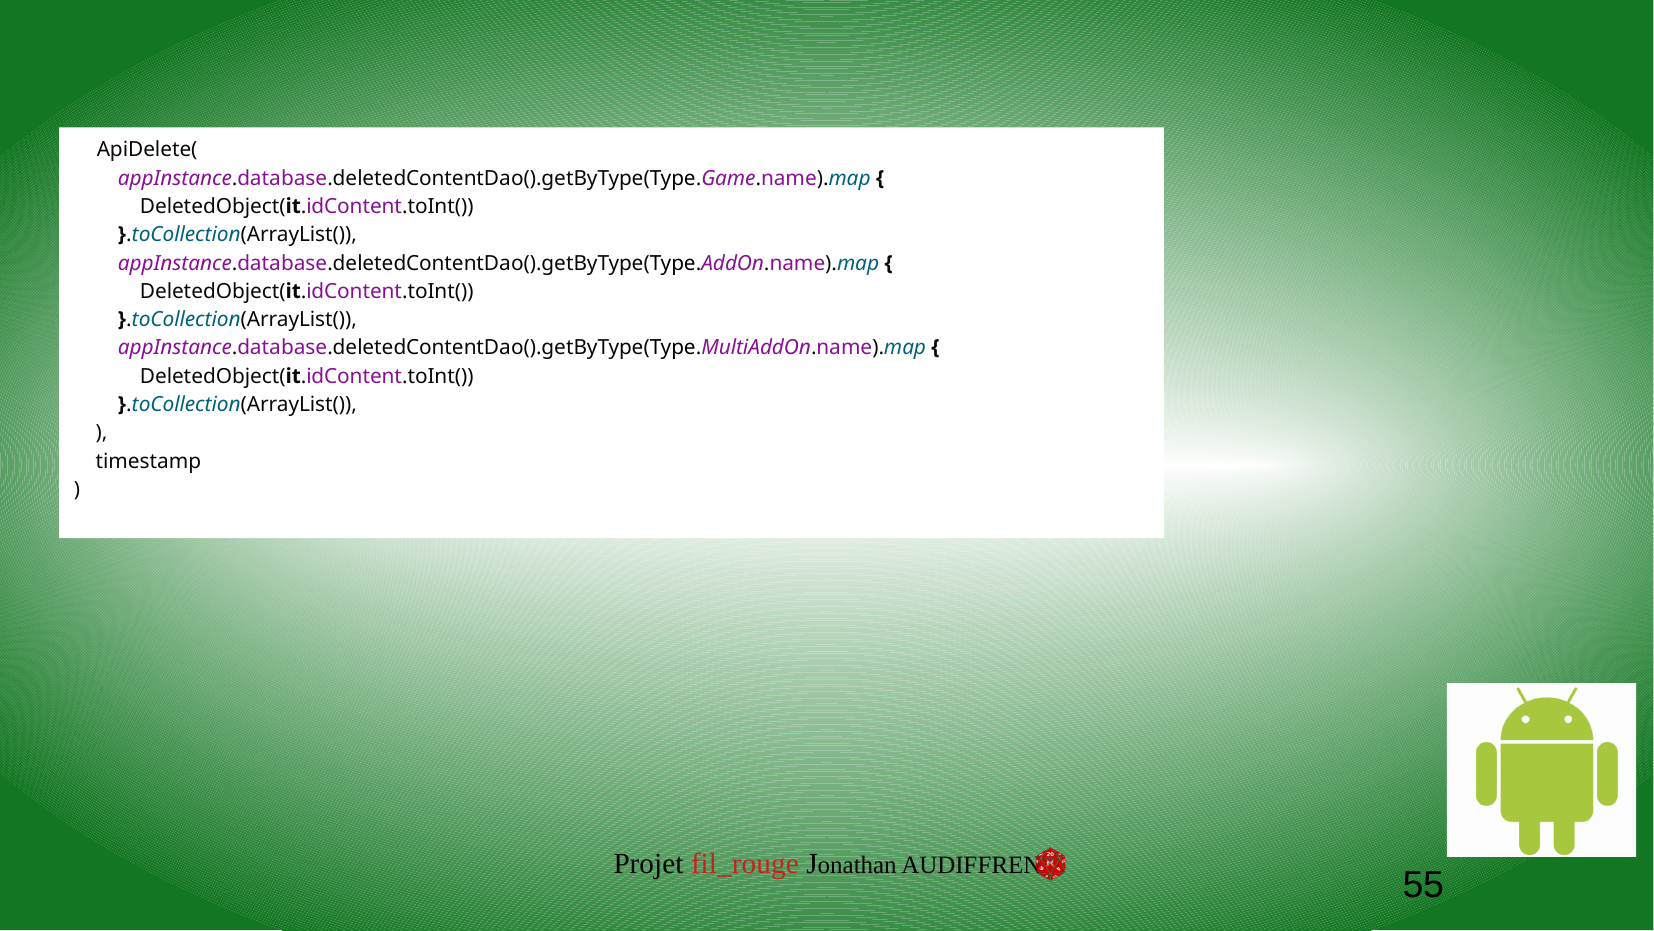

ApiDelete(
 appInstance.database.deletedContentDao().getByType(Type.Game.name).map {
 DeletedObject(it.idContent.toInt())
 }.toCollection(ArrayList()),
 appInstance.database.deletedContentDao().getByType(Type.AddOn.name).map {
 DeletedObject(it.idContent.toInt())
 }.toCollection(ArrayList()),
 appInstance.database.deletedContentDao().getByType(Type.MultiAddOn.name).map {
 DeletedObject(it.idContent.toInt())
 }.toCollection(ArrayList()),
 ),
 timestamp
)